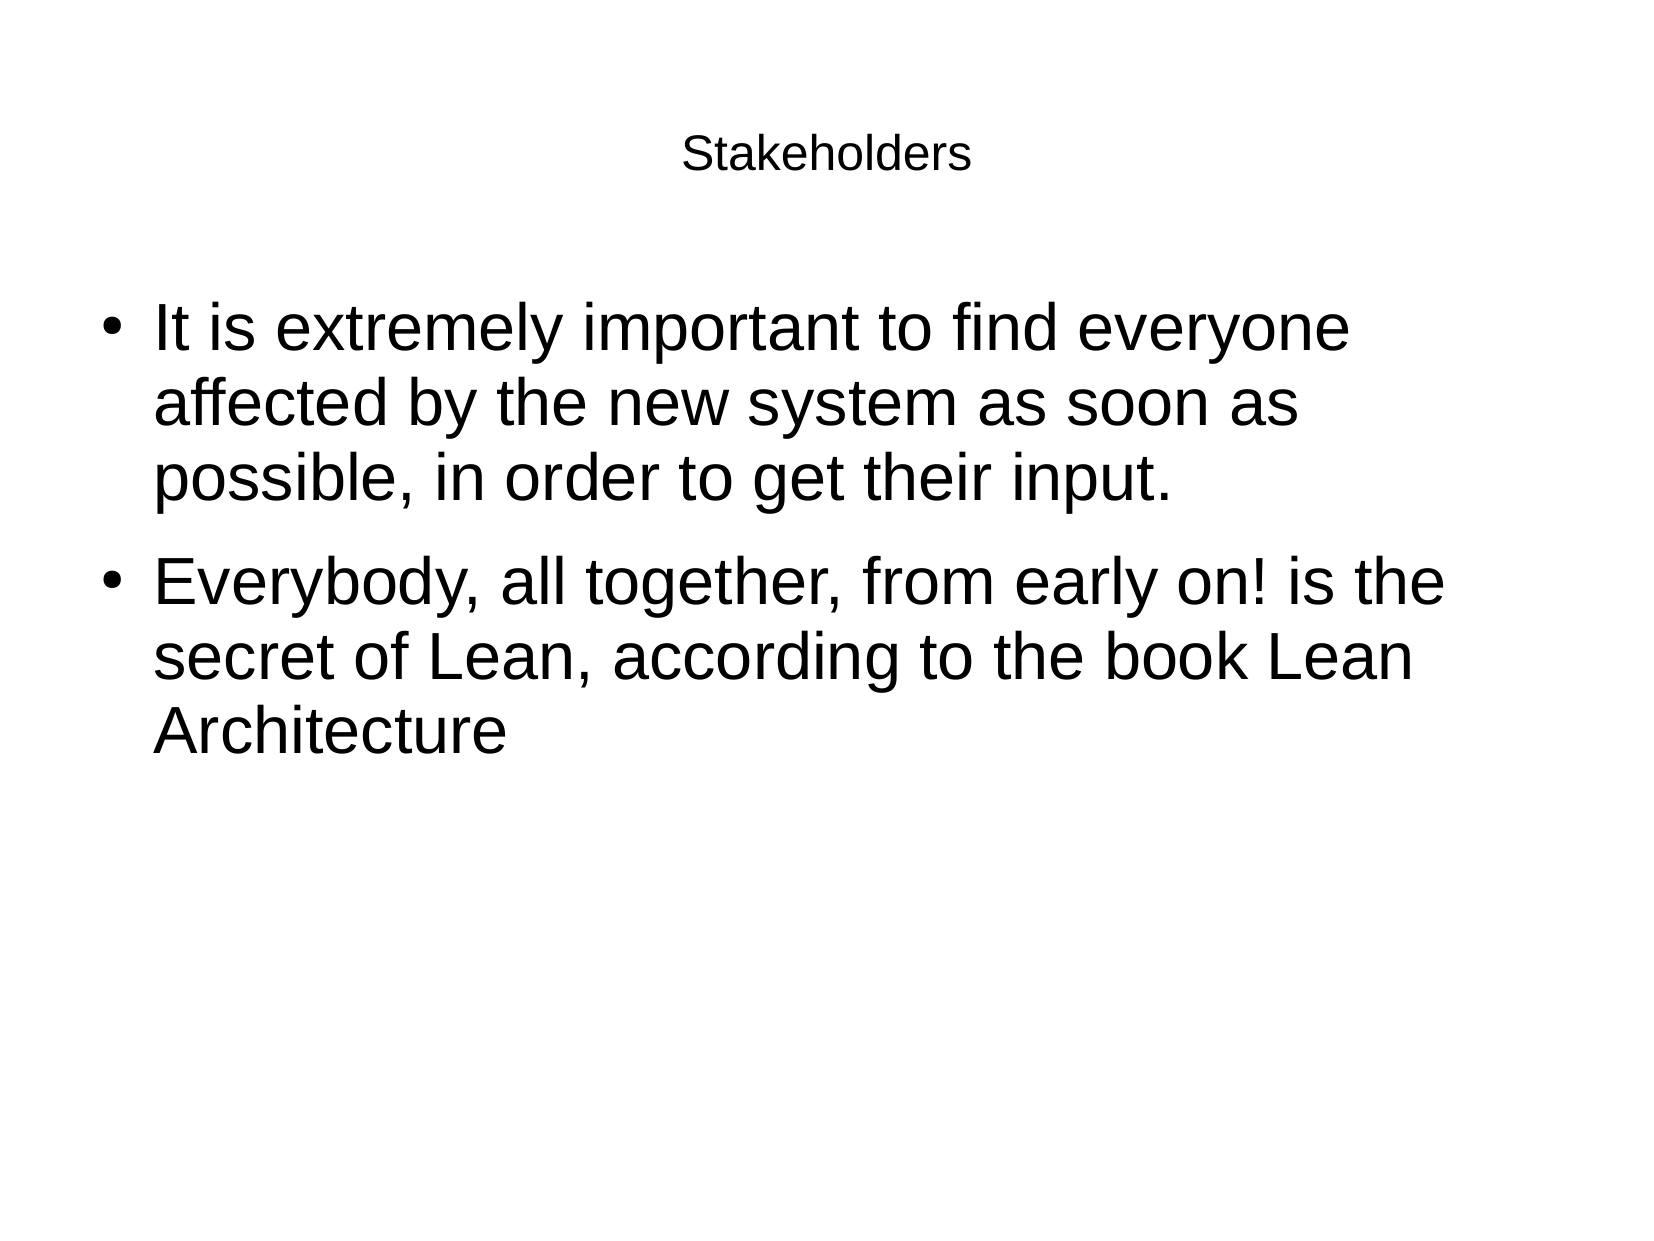

# Stakeholders
It is extremely important to find everyone affected by the new system as soon as possible, in order to get their input.
Everybody, all together, from early on! is the secret of Lean, according to the book Lean Architecture